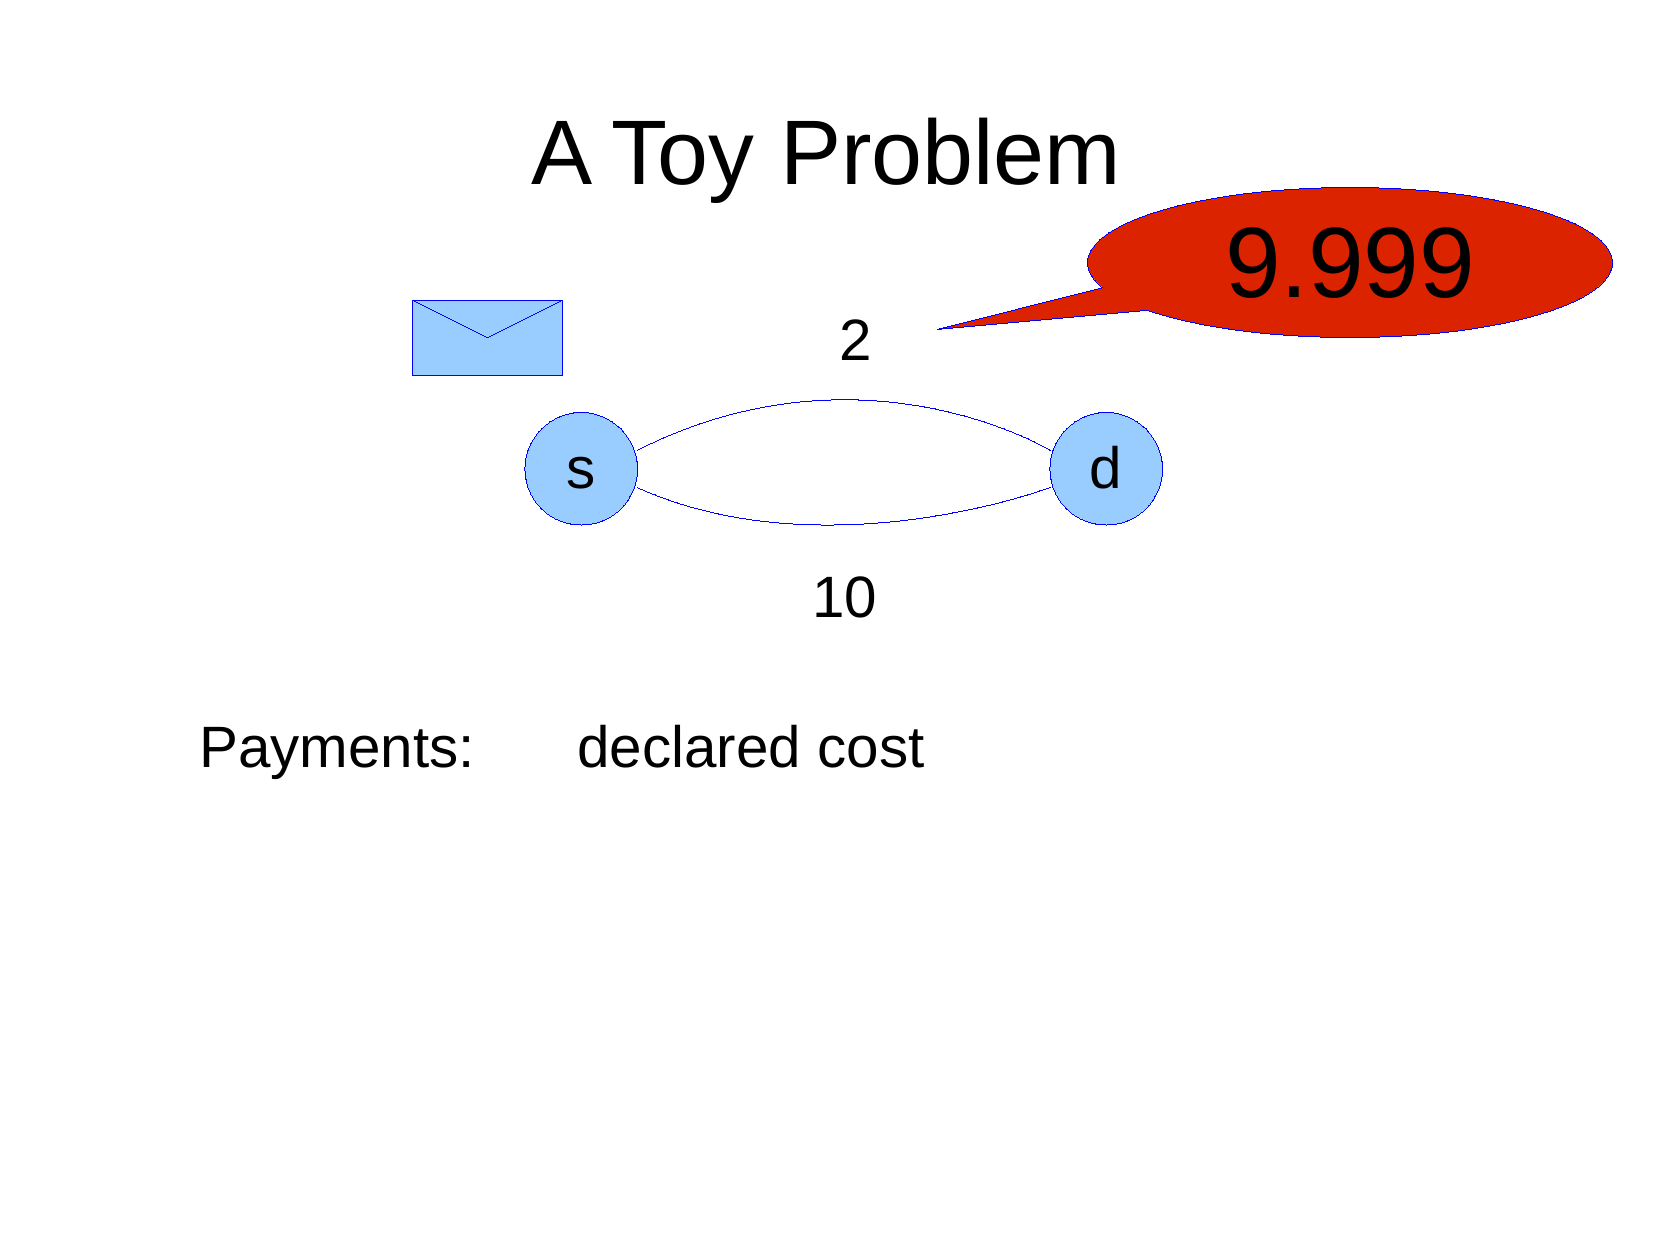

# A Toy Problem
9.999
2
s
d
10
declared cost
Payments: